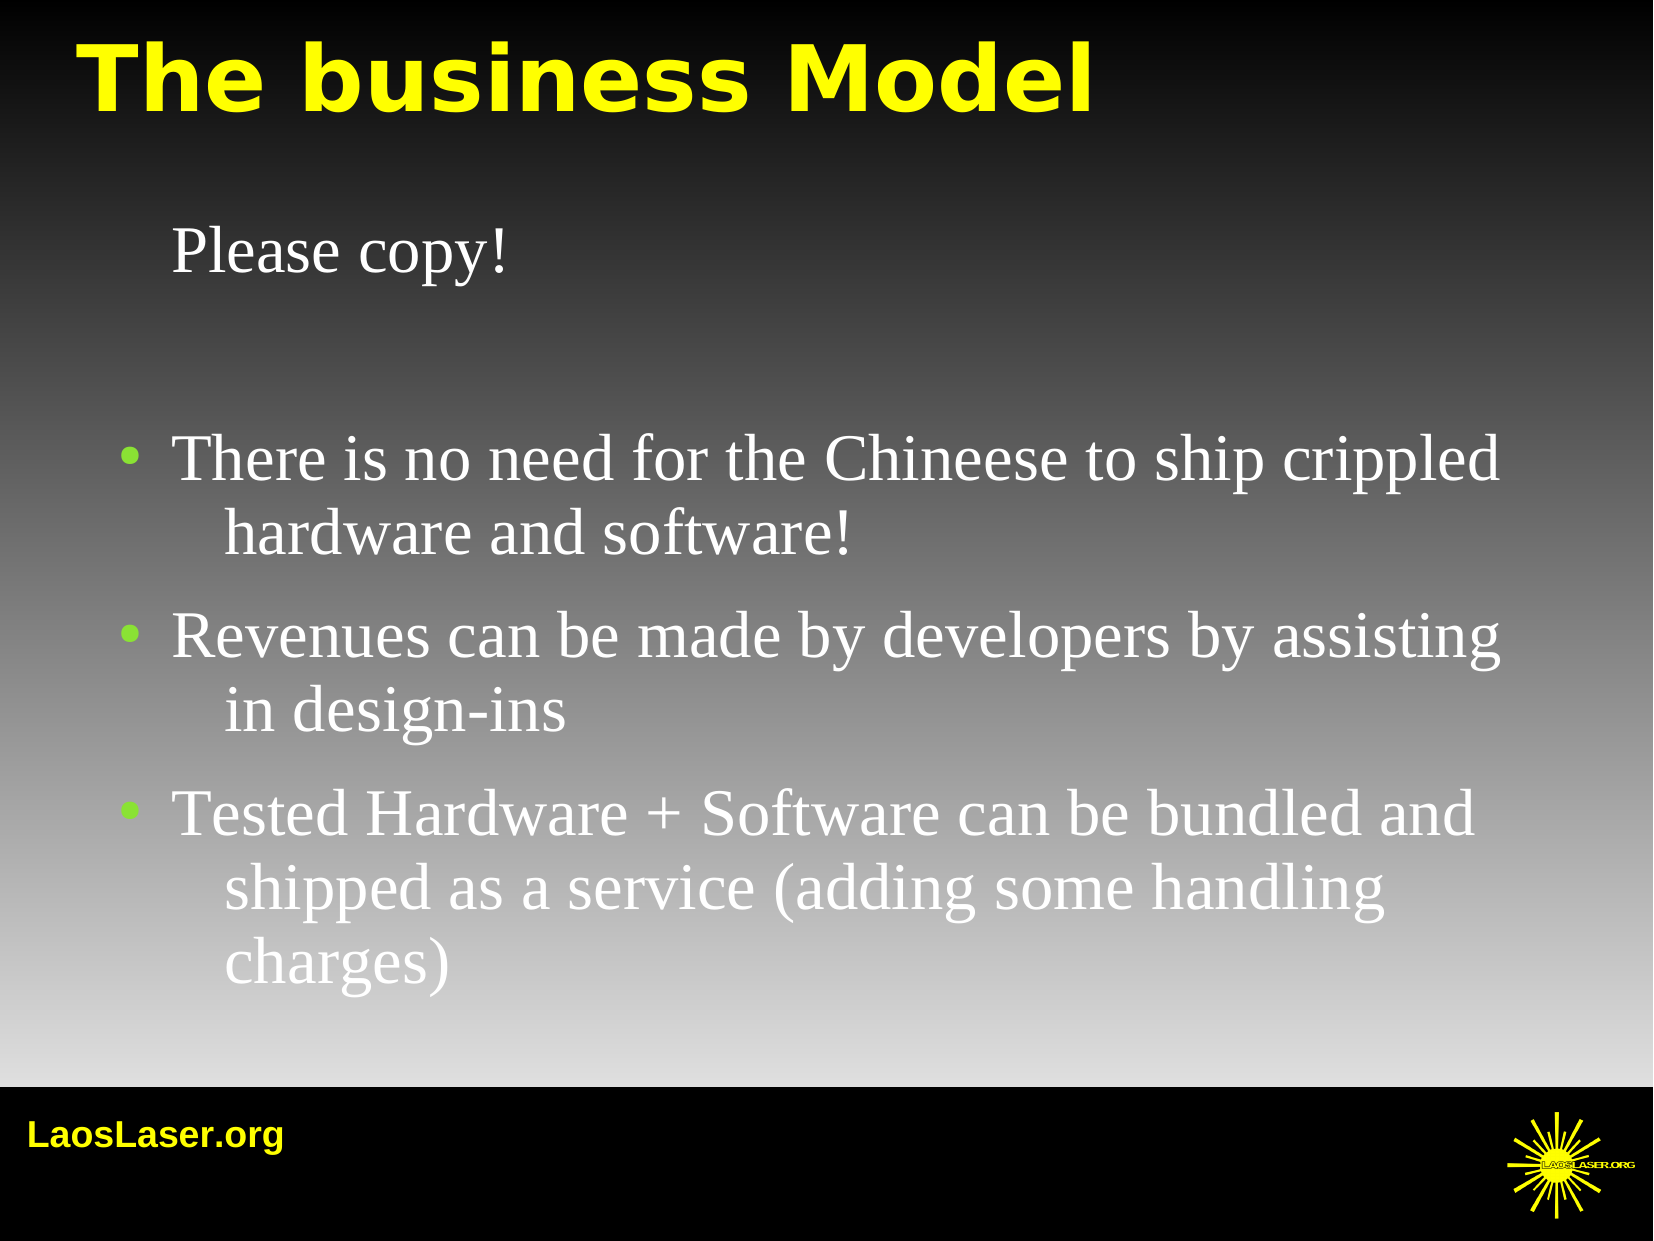

# The business Model
Please copy!
There is no need for the Chineese to ship crippled hardware and software!
Revenues can be made by developers by assisting in design-ins
Tested Hardware + Software can be bundled and shipped as a service (adding some handling charges)